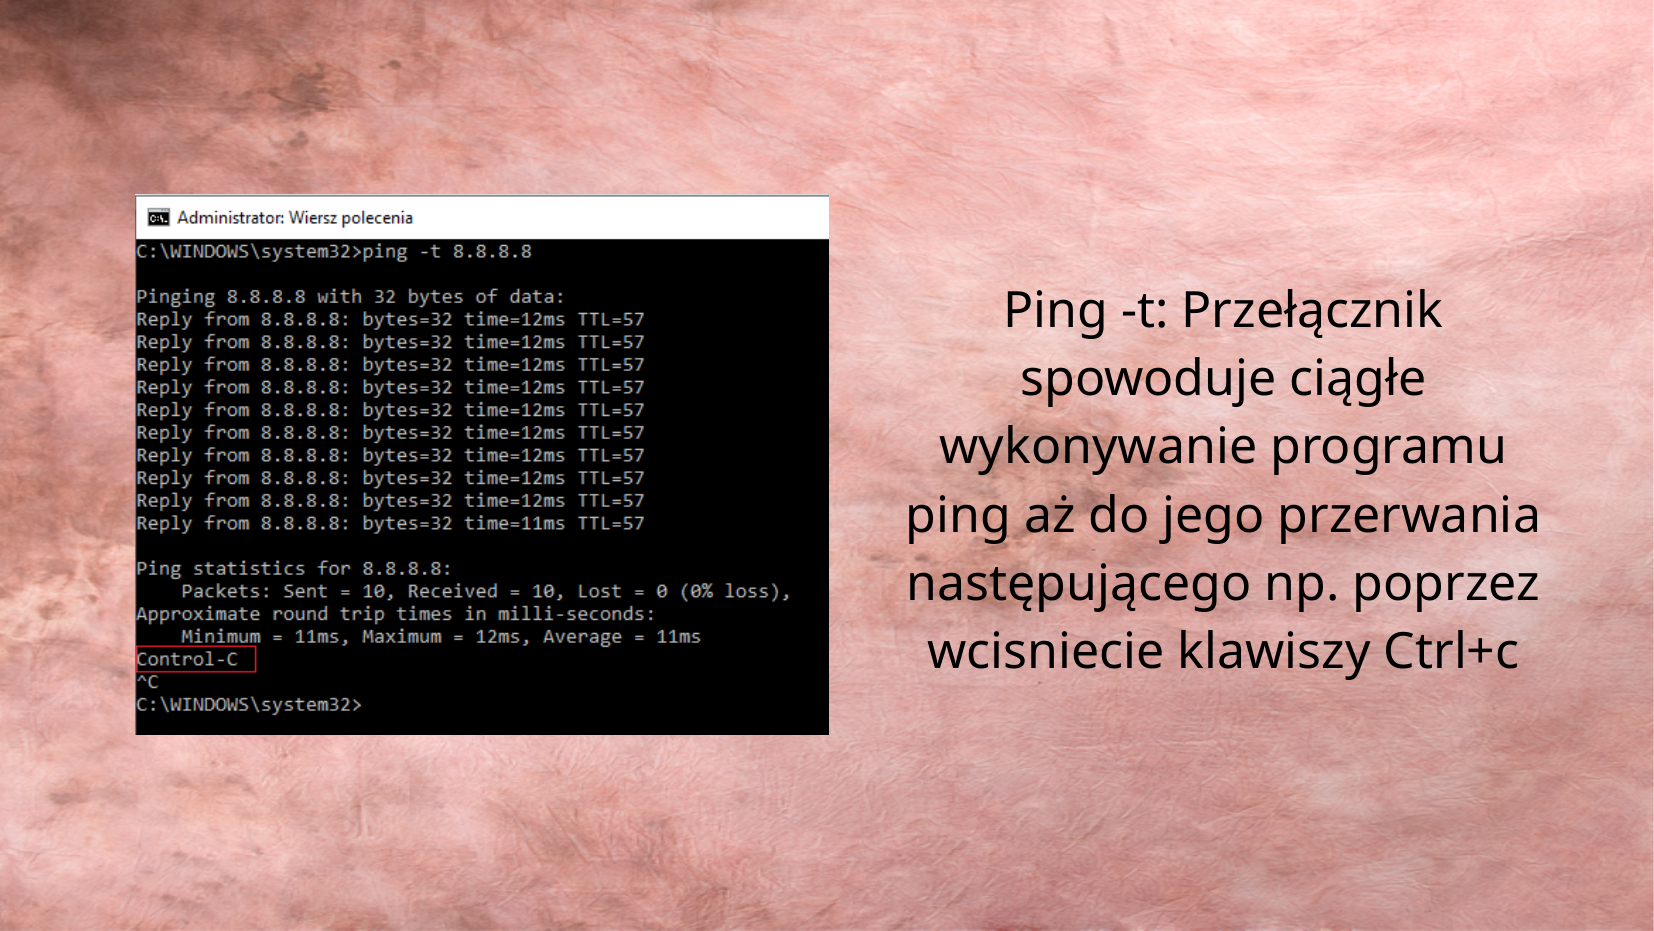

# Ping -t: Przełącznik spowoduje ciągłe wykonywanie programu ping aż do jego przerwania następującego np. poprzez wcisniecie klawiszy Ctrl+c